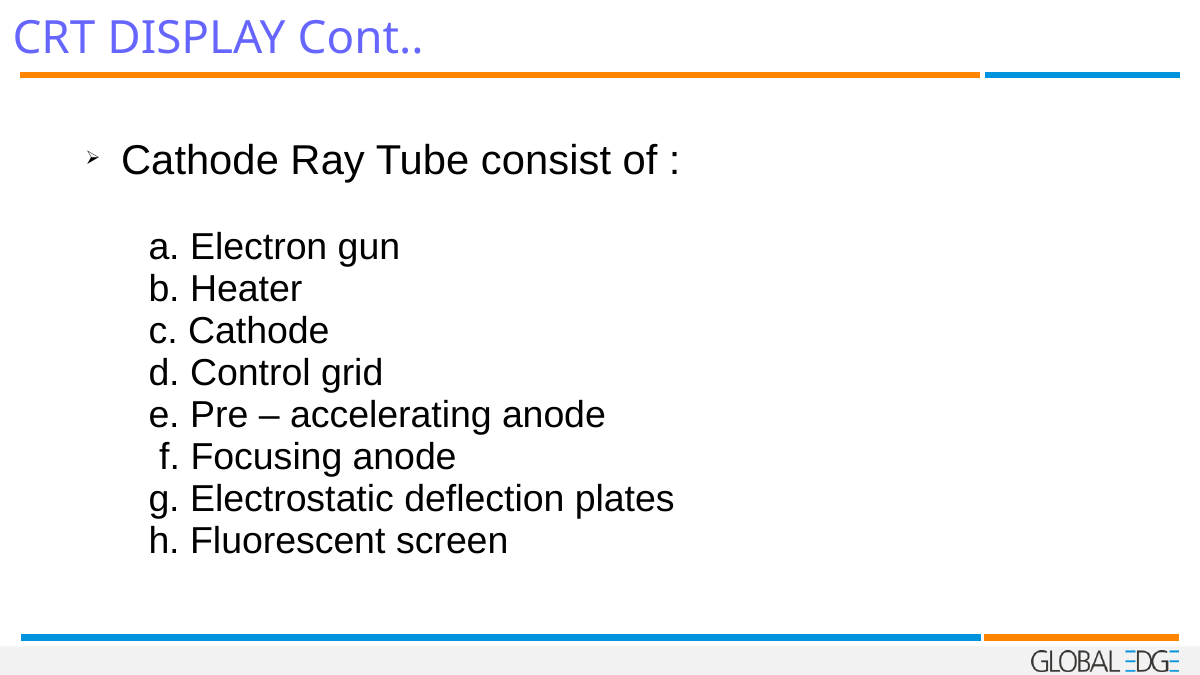

# CRT DISPLAY Cont..
Cathode Ray Tube consist of :
 a. Electron gun
 b. Heater
 c. Cathode
 d. Control grid
 e. Pre – accelerating anode
 f. Focusing anode
 g. Electrostatic deflection plates
 h. Fluorescent screen